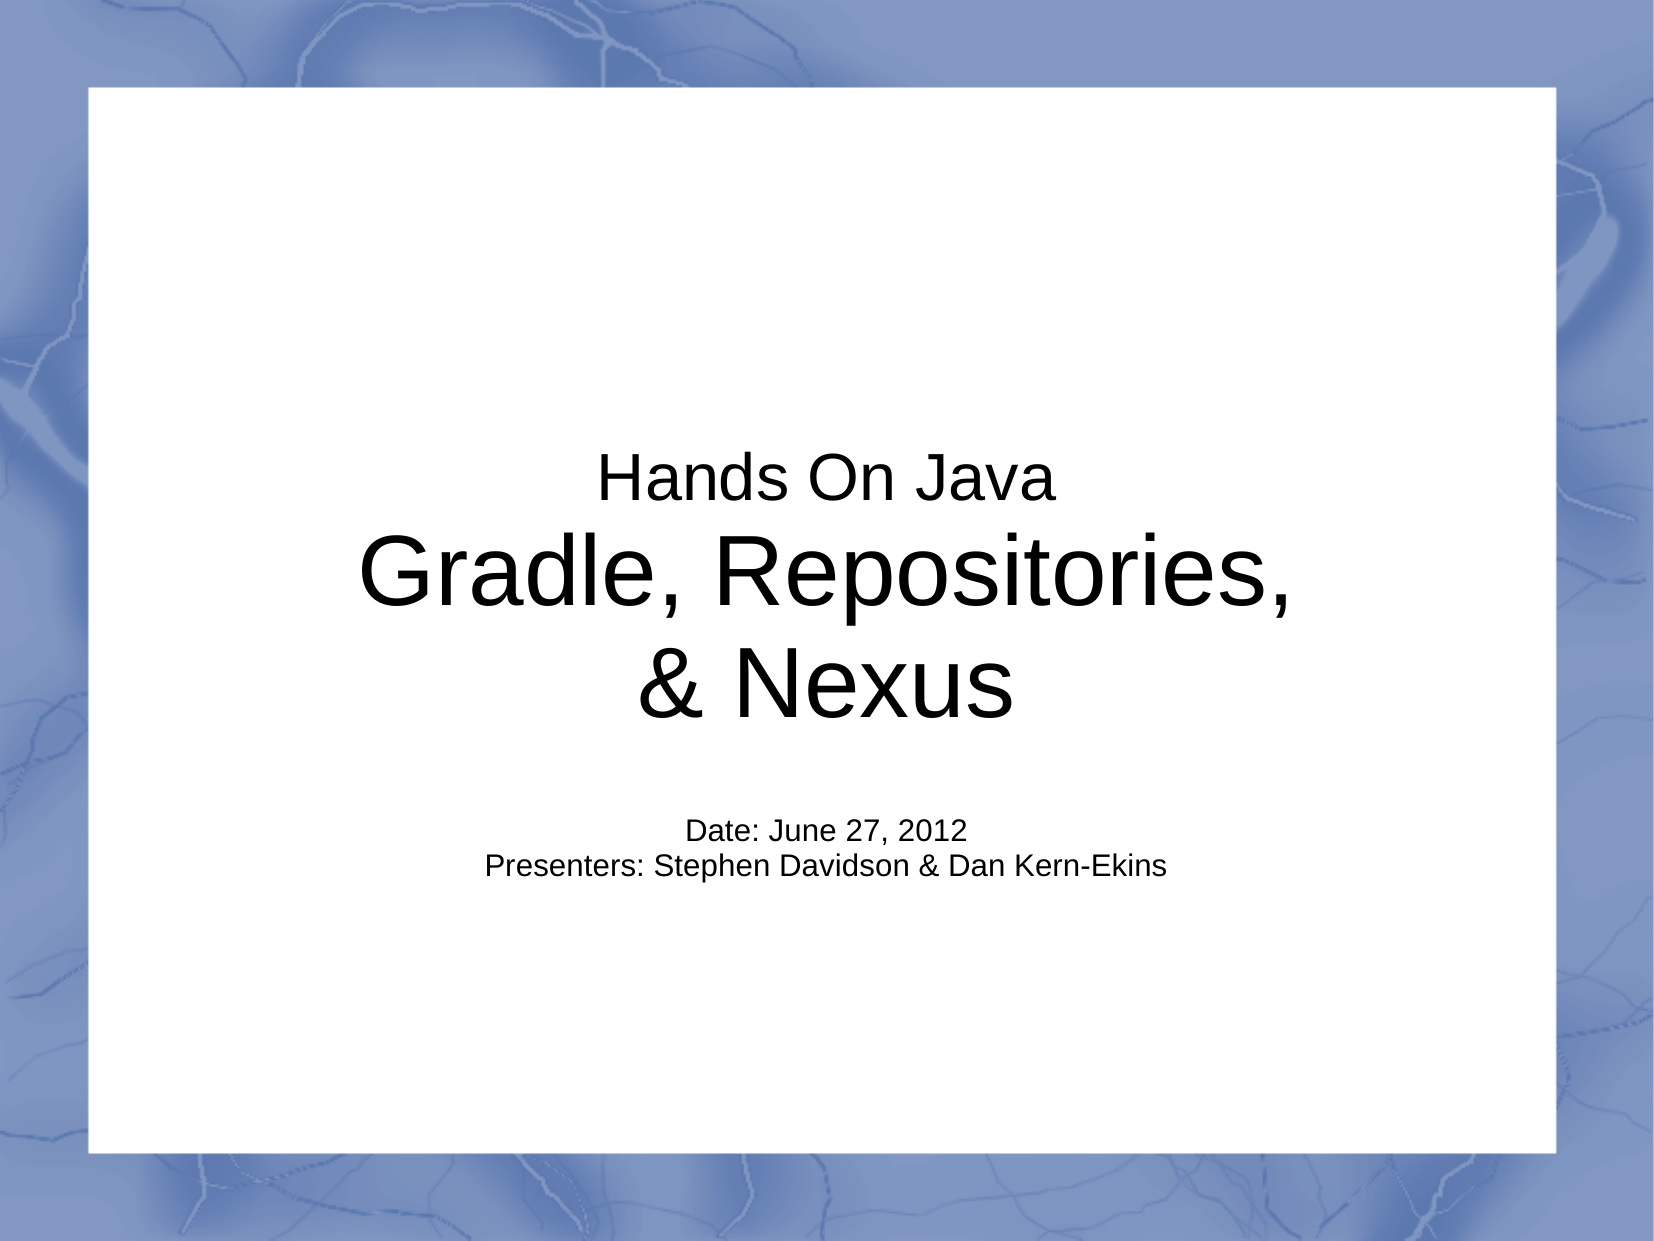

# Hands On Java
Gradle, Repositories,
& Nexus
Date: June 27, 2012
Presenters: Stephen Davidson & Dan Kern-Ekins